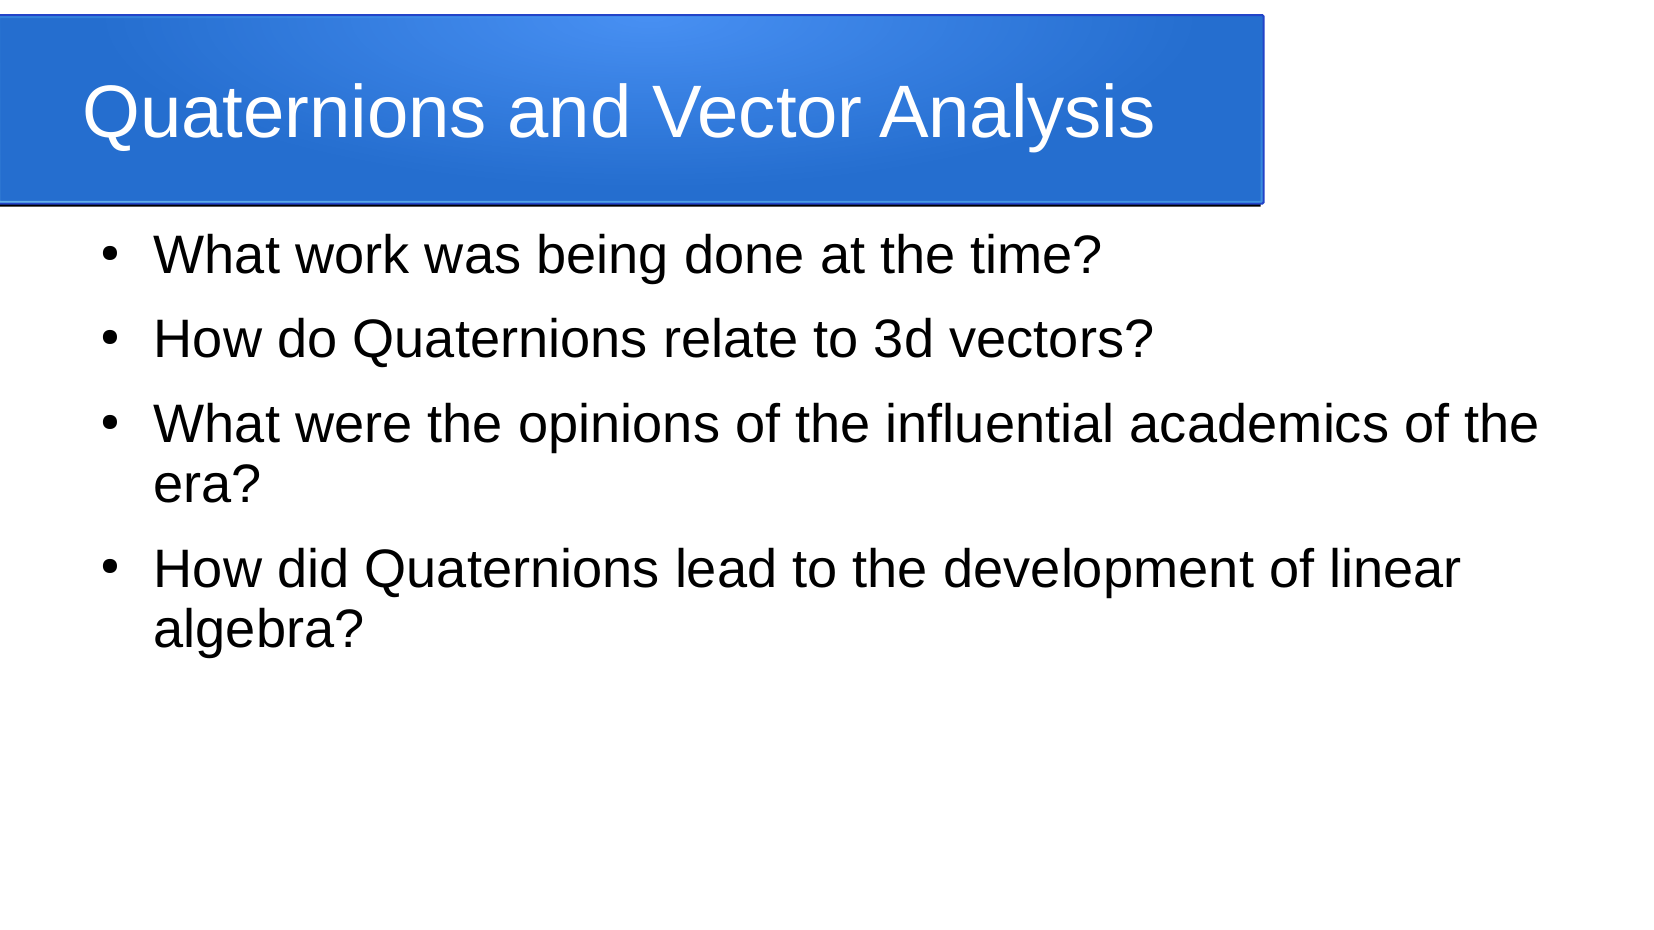

# Quaternions and Vector Analysis
What work was being done at the time?
How do Quaternions relate to 3d vectors?
What were the opinions of the influential academics of the era?
How did Quaternions lead to the development of linear algebra?